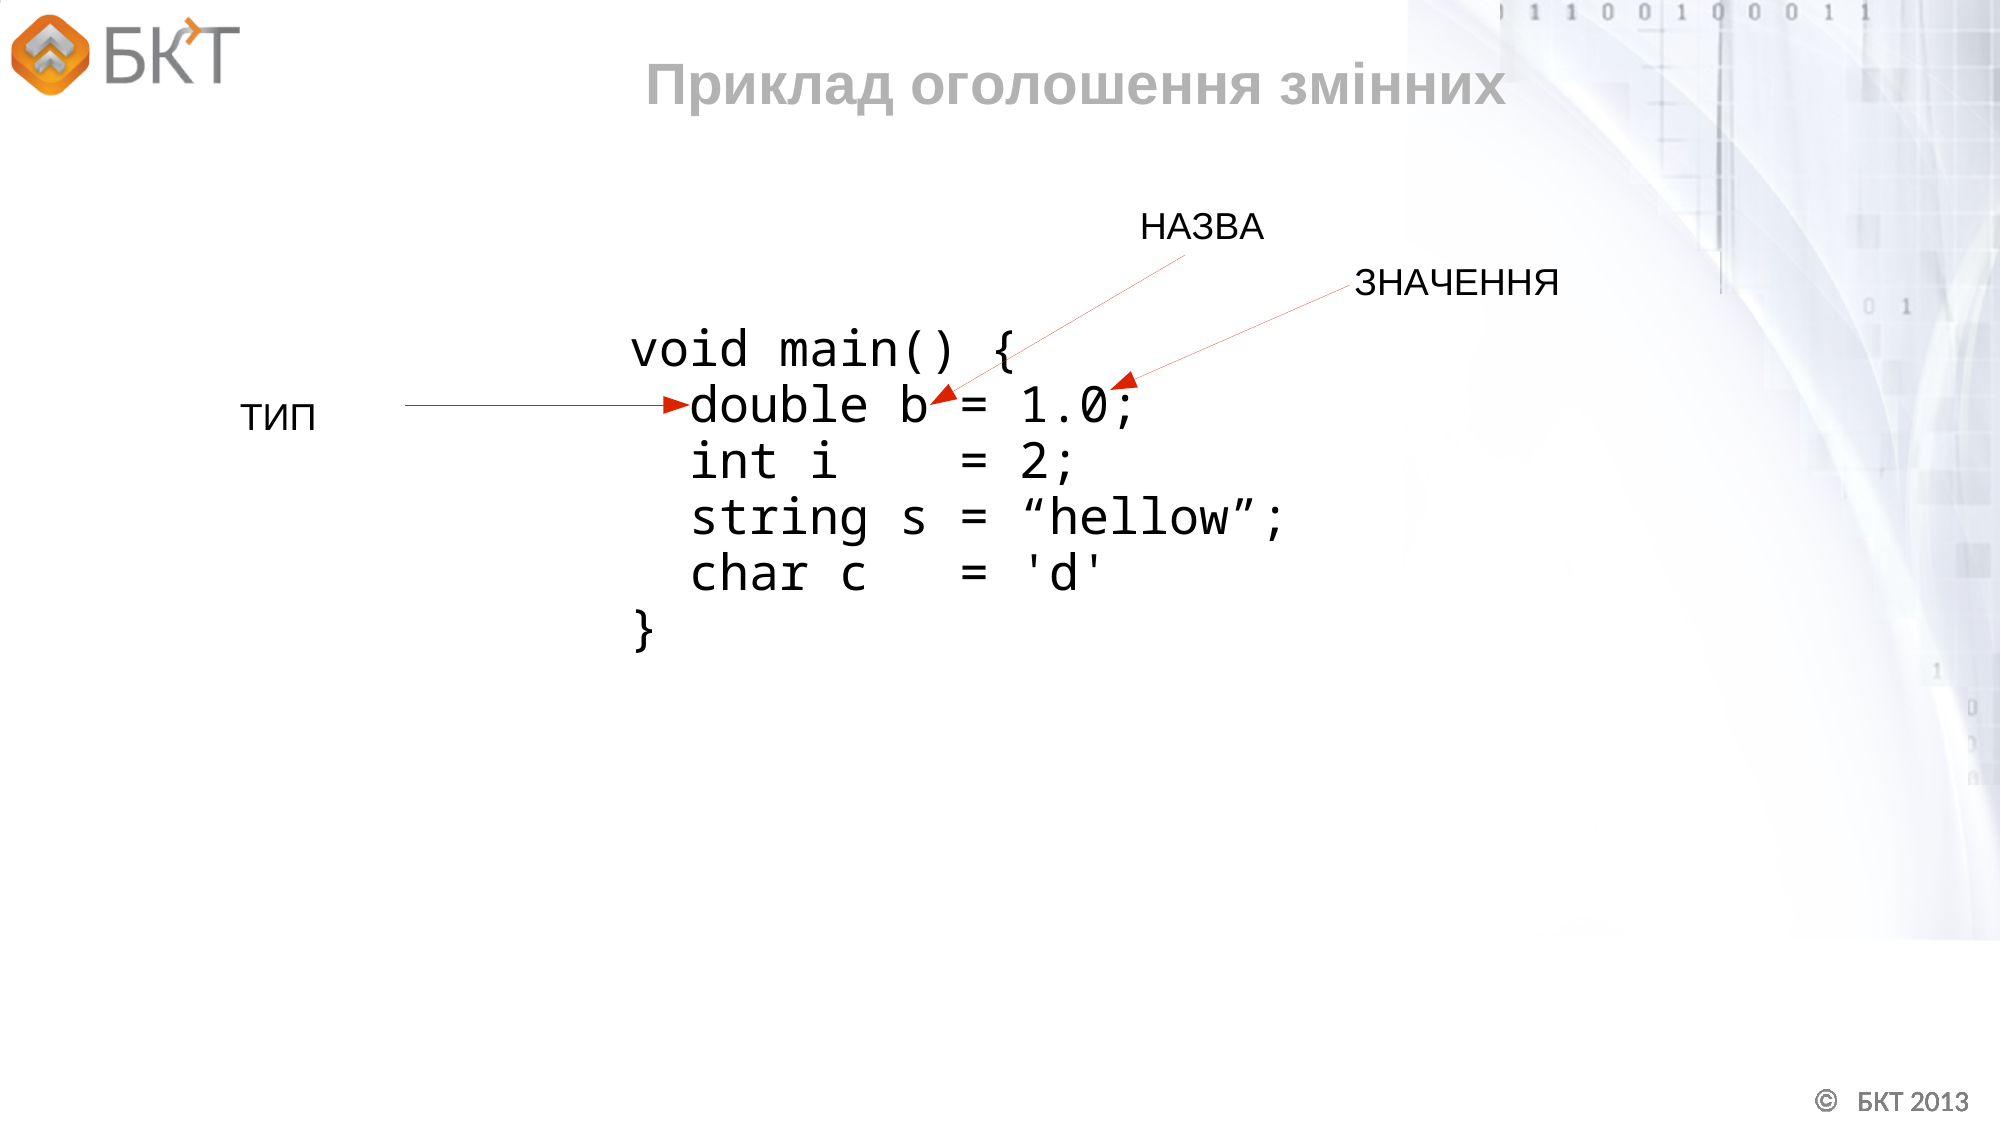

Приклад оголошення змінних
НАЗВА
ЗНАЧЕННЯ
void main() {
 double b = 1.0;
 int i = 2;
 string s = “hellow”;
 char c = 'd'
}
ТИП
БКТ 2013
БКТ 2013
БКТ 2013
БКТ 2013
БКТ 2013